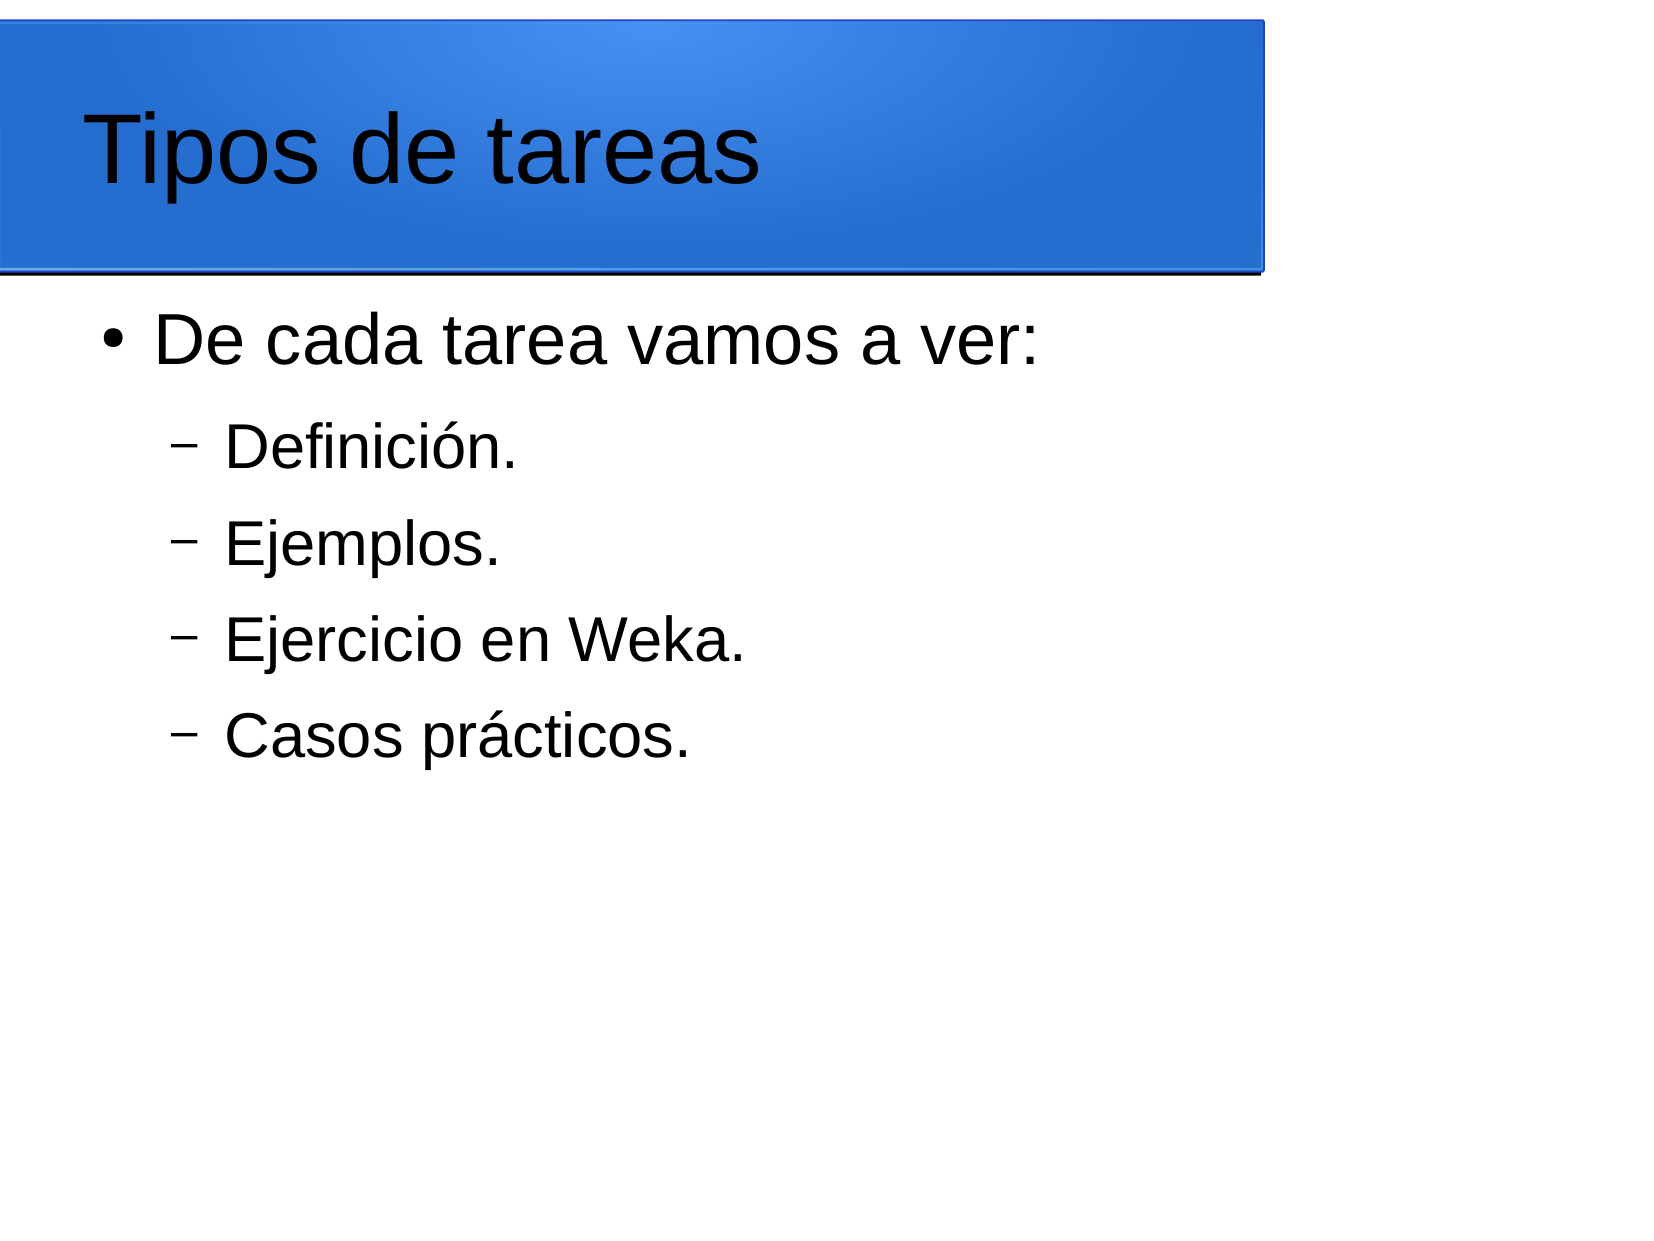

# Tipos de tareas
De cada tarea vamos a ver:
Definición.
Ejemplos.
Ejercicio en Weka.
Casos prácticos.